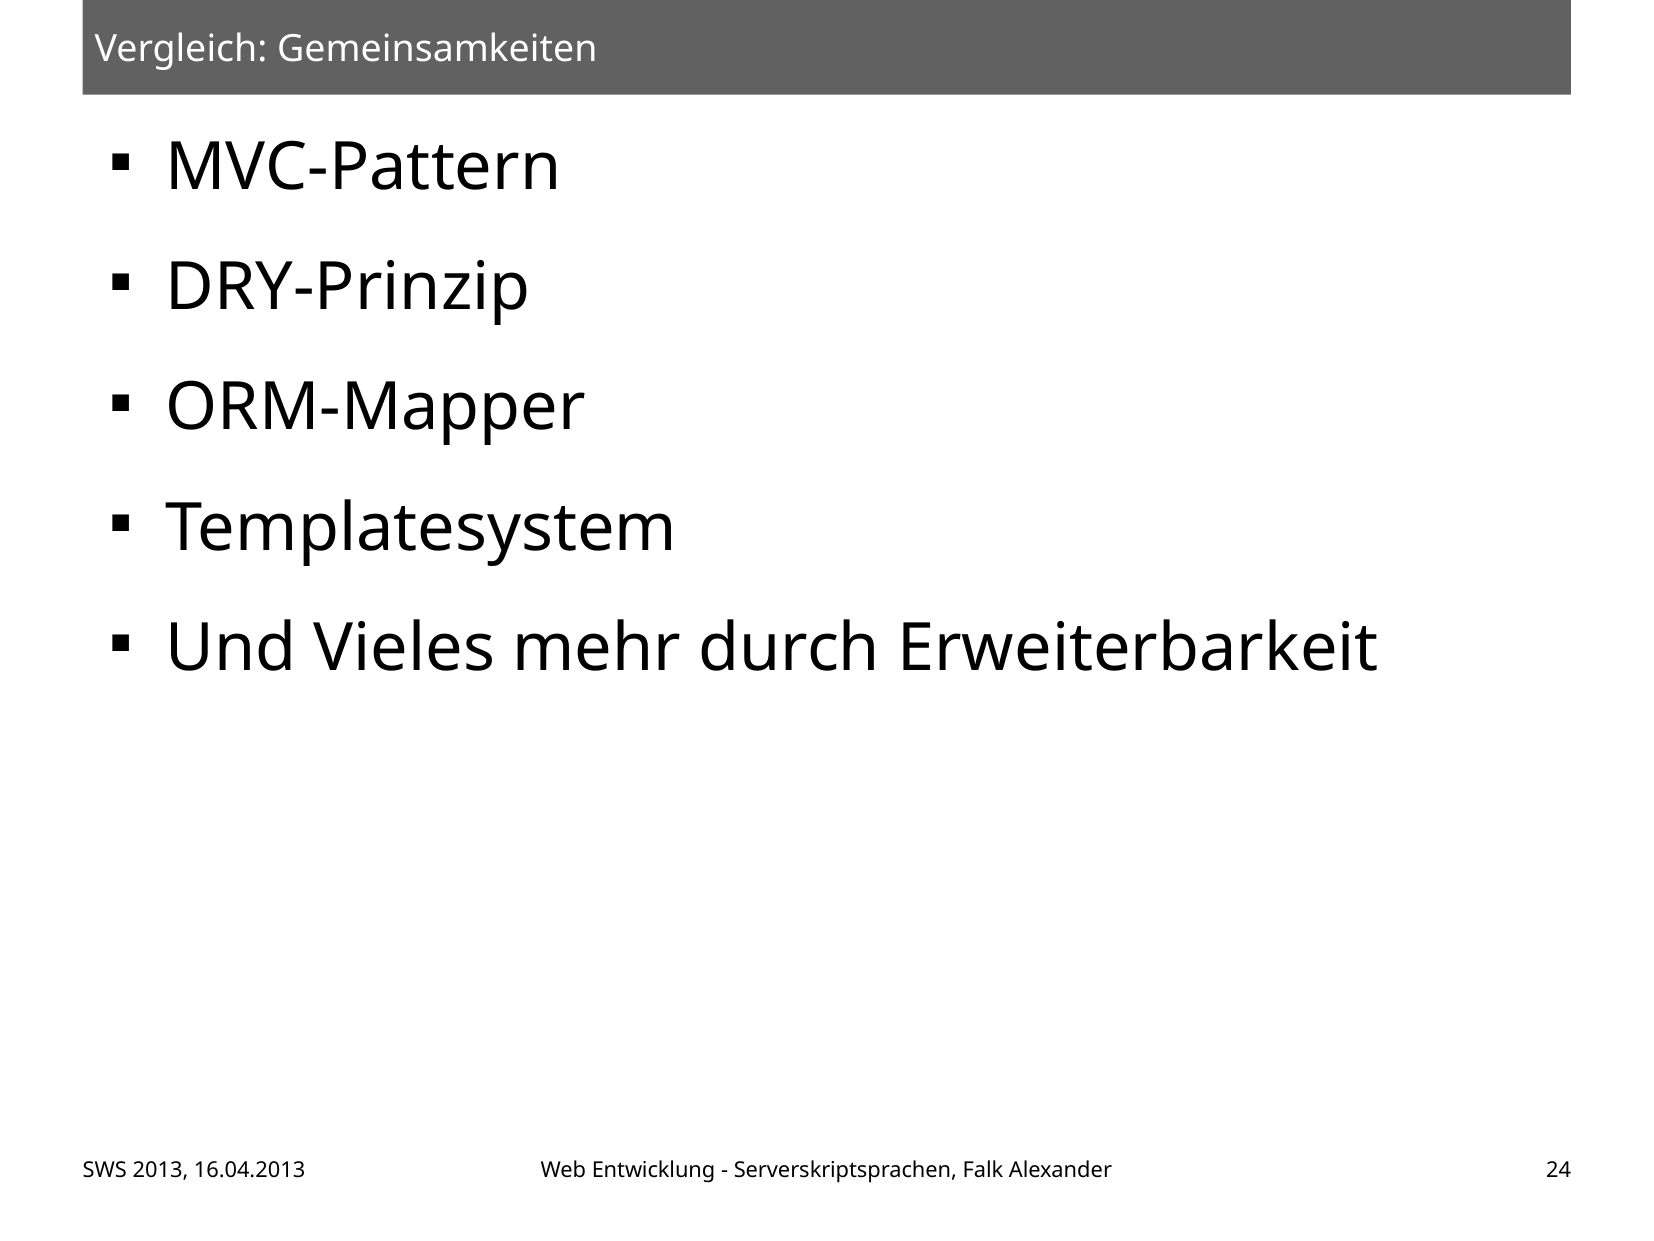

# Vergleich: Gemeinsamkeiten
MVC-Pattern
DRY-Prinzip
ORM-Mapper
Templatesystem
Und Vieles mehr durch Erweiterbarkeit
SWS 2013, 16.04.2013
Web Entwicklung - Serverskriptsprachen, Falk Alexander
24